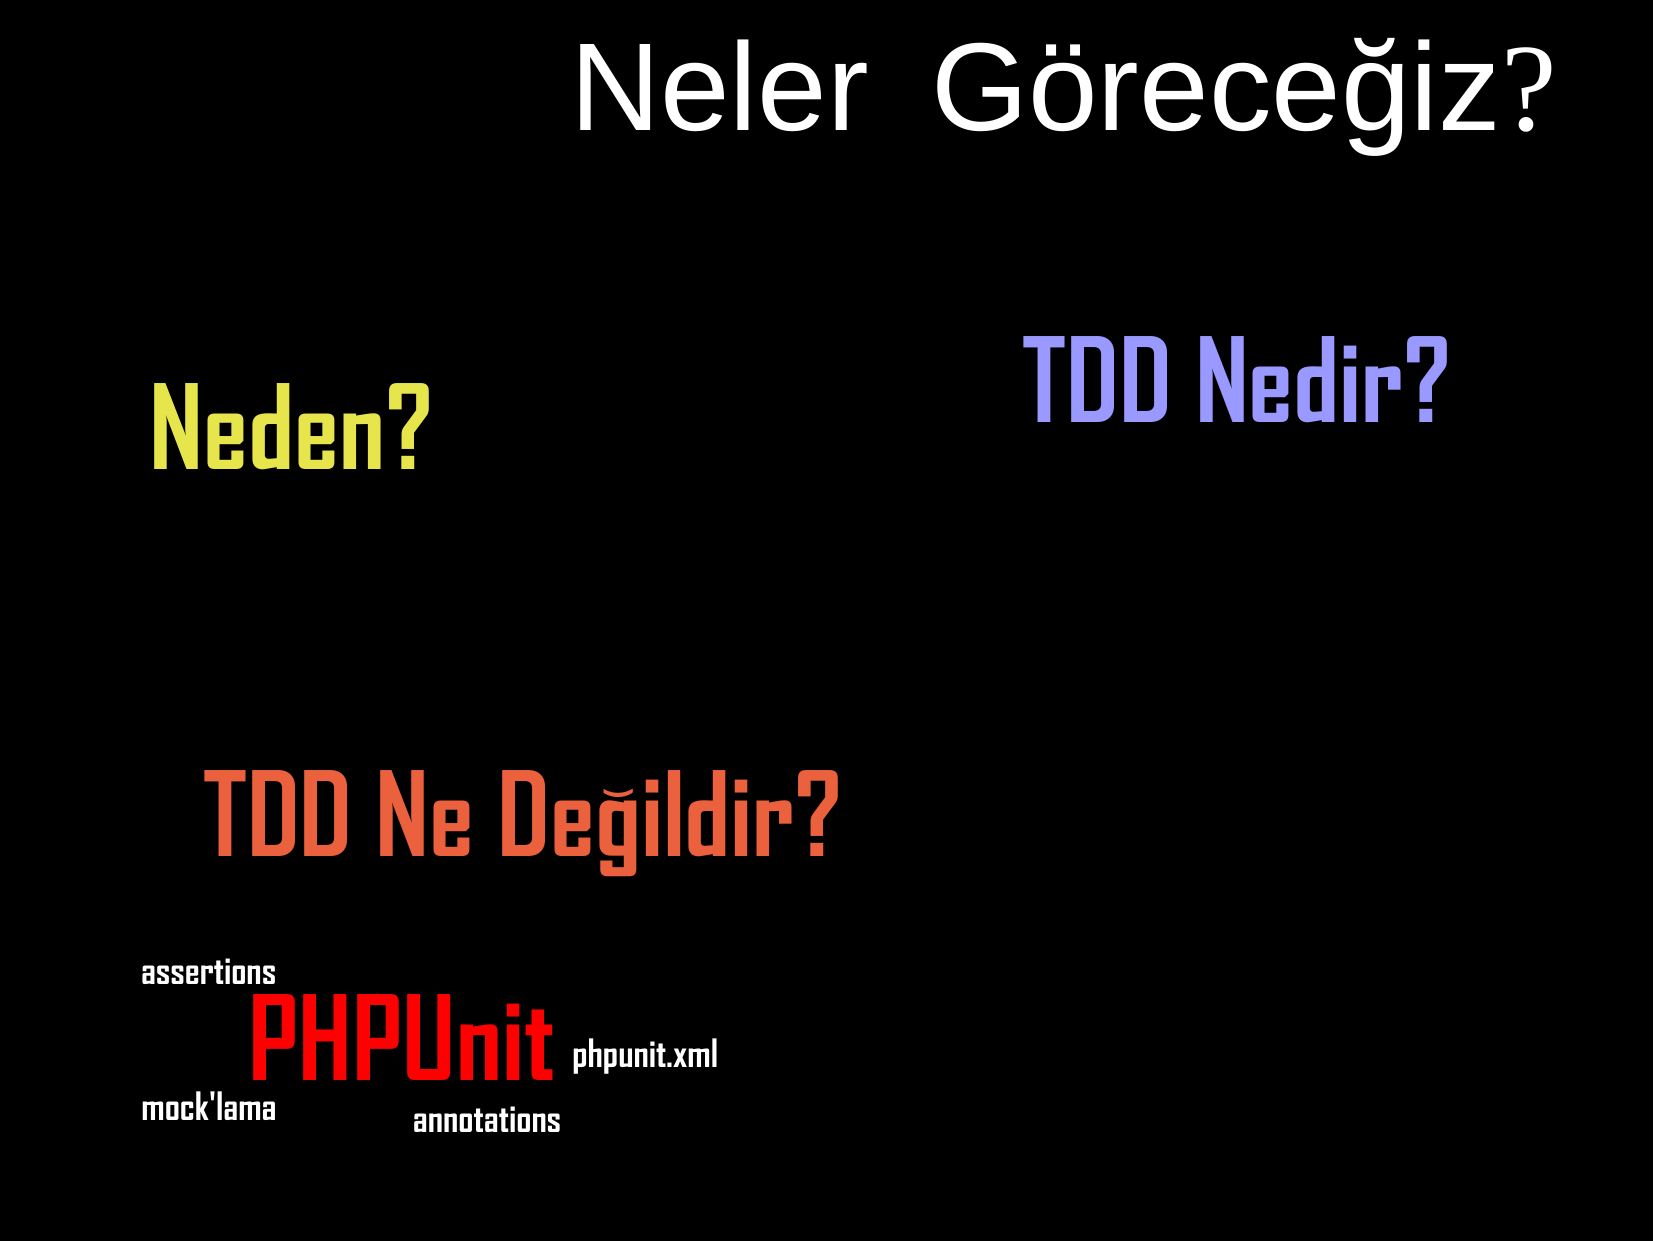

Neler Göreceğiz?
TDD Nedir?
Neden?
TDD Ne Değildir?
assertions
PHPUnit
phpunit.xml
mock'lama
annotations